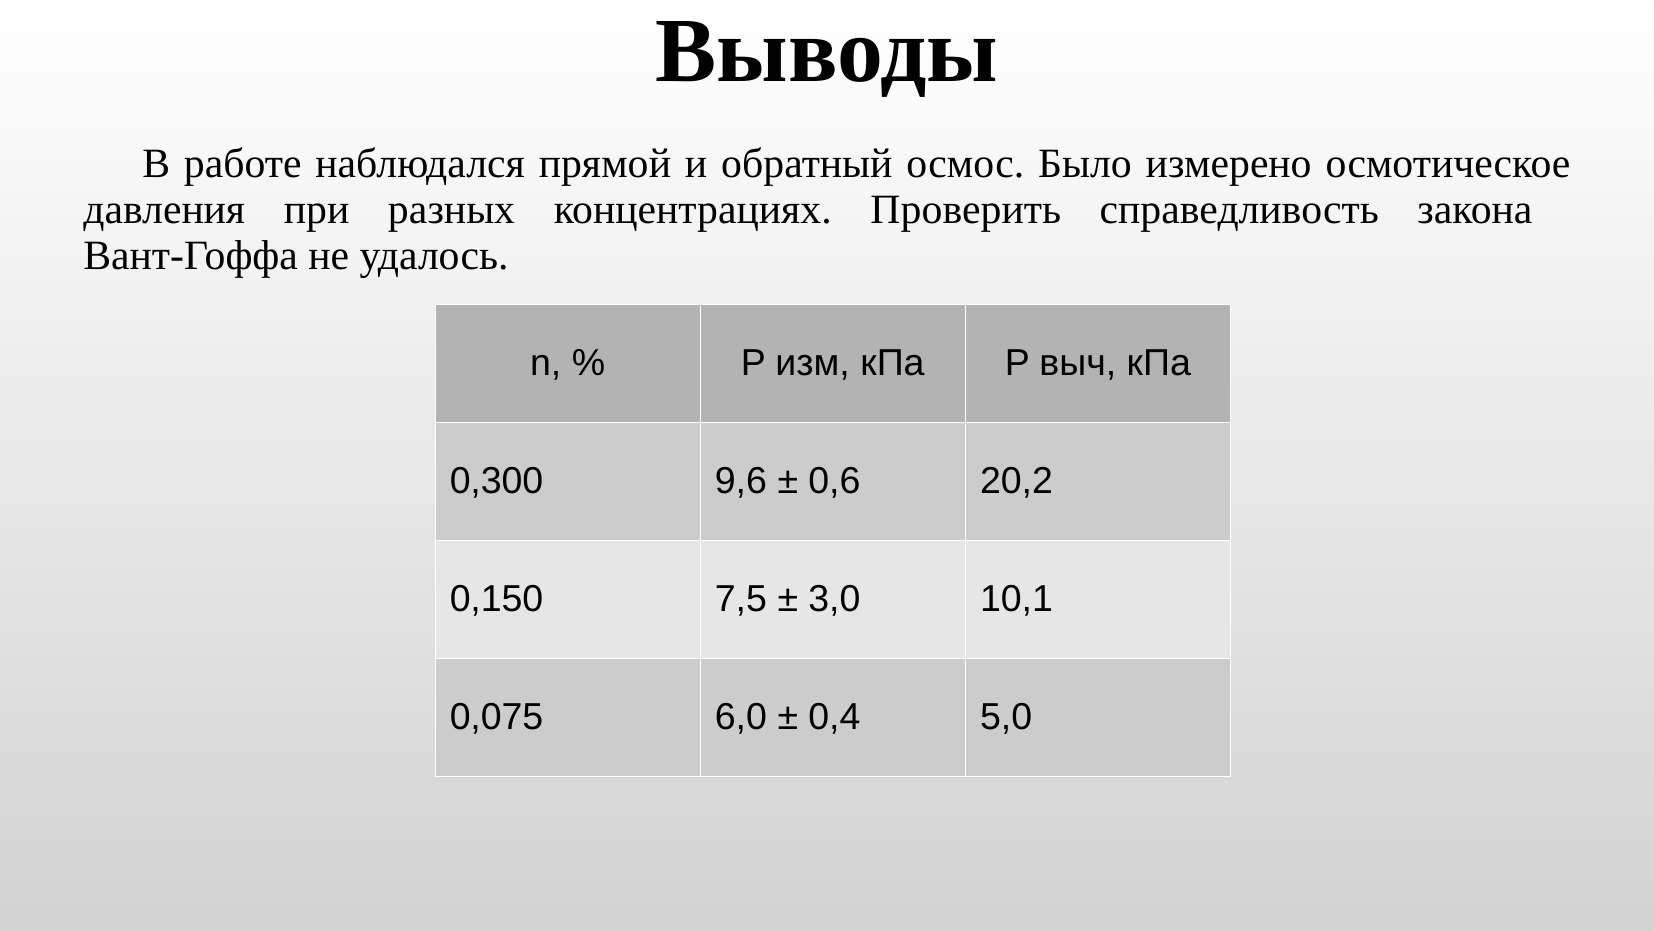

Выводы
# В работе наблюдался прямой и обратный осмос. Было измерено осмотическое давления при разных концентрациях. Проверить справедливость закона Вант-Гоффа не удалось.
| n, % | P изм, кПа | P выч, кПа |
| --- | --- | --- |
| 0,300 | 9,6 ± 0,6 | 20,2 |
| 0,150 | 7,5 ± 3,0 | 10,1 |
| 0,075 | 6,0 ± 0,4 | 5,0 |